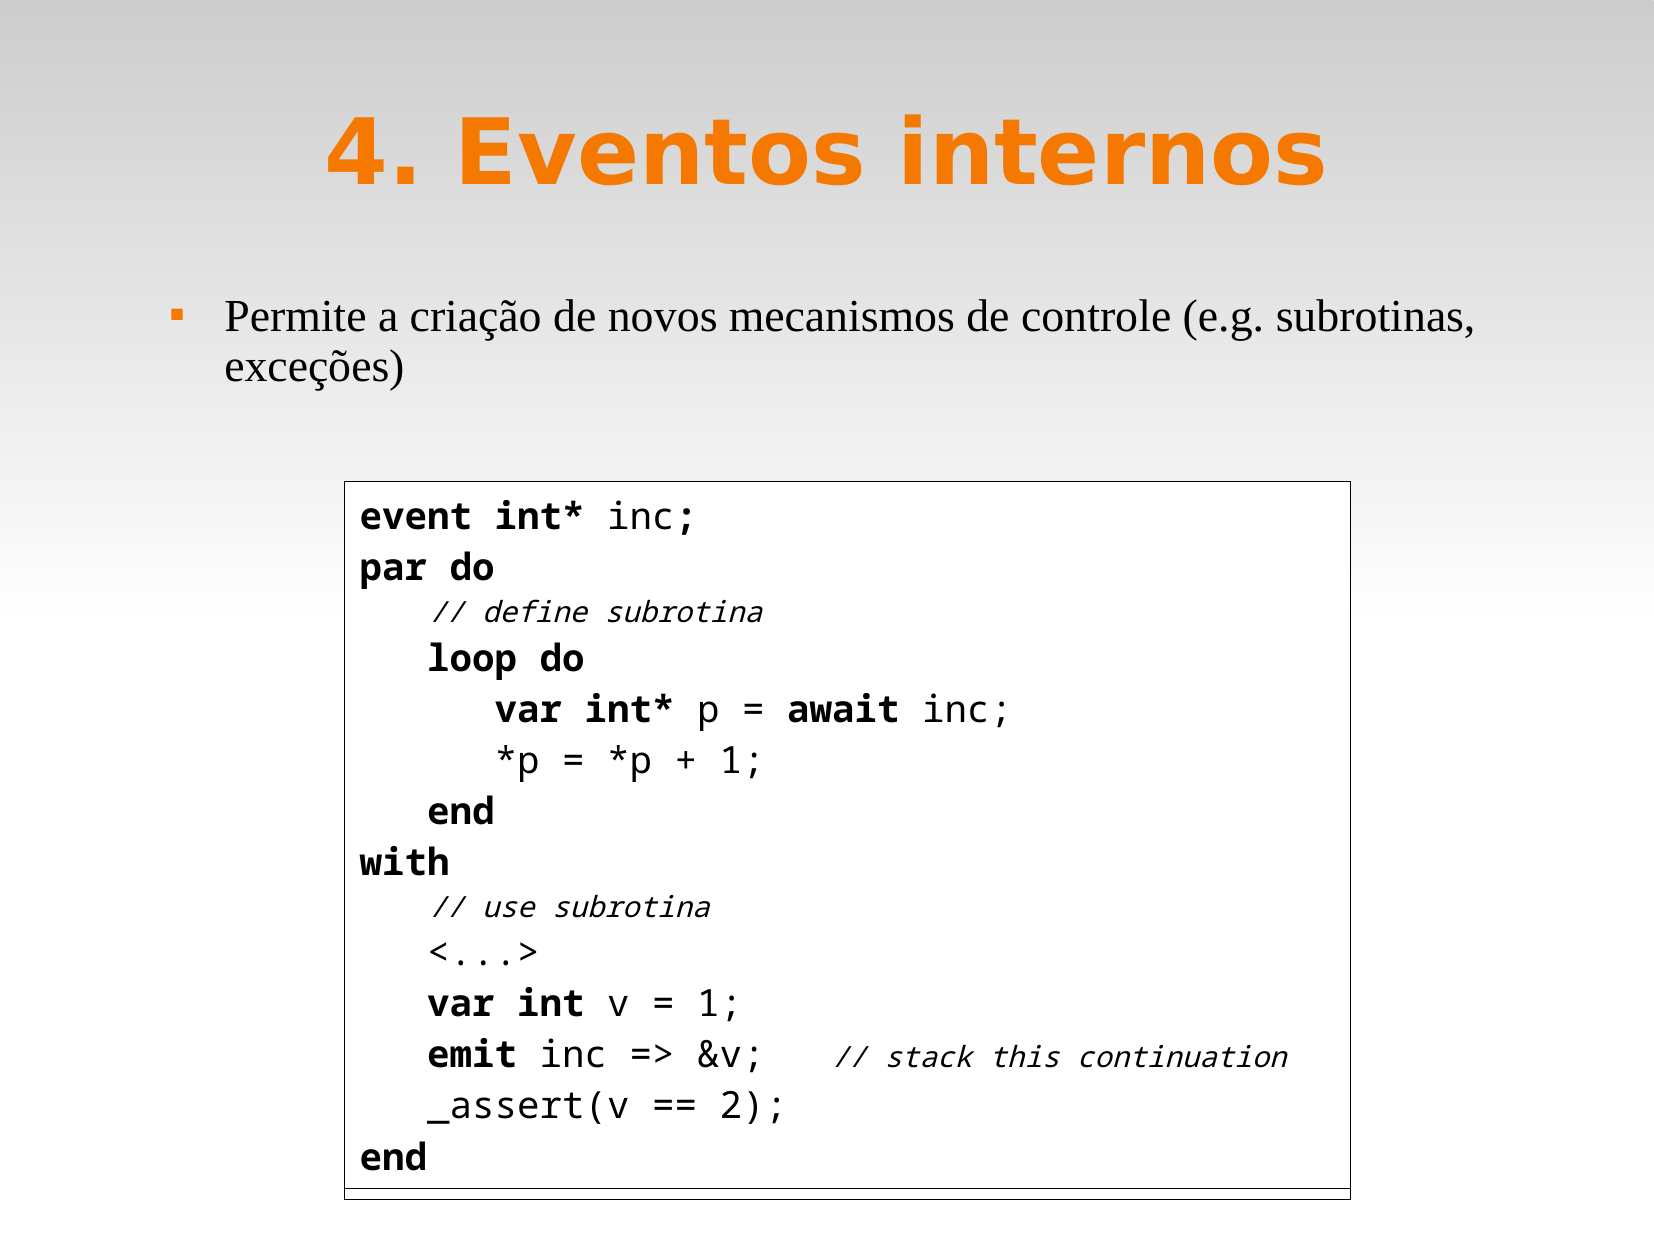

# 4. Eventos internos
Permite a criação de novos mecanismos de controle (e.g. subrotinas, exceções)
event int* inc;
par do
 // define subrotina
 loop do
 var int* p = await inc;
 *p = *p + 1;
 end
with
 // use subrotina
 <...>
 var int v = 1;
 emit inc => &v; // stack this continuation
 _assert(v == 2);
end
event int* inc;
 // define subrotina
 loop do
 var int* p = await inc;
 *p = *p + 1;
 end
event int* inc;
 // define subrotina
 loop do
 var int* p = await inc;
 *p = *p + 1;
 end
 // use subrotina
 <...>
 var int v = 1;
 emit inc => &v; // stack this continuation
 _assert(v == 2);